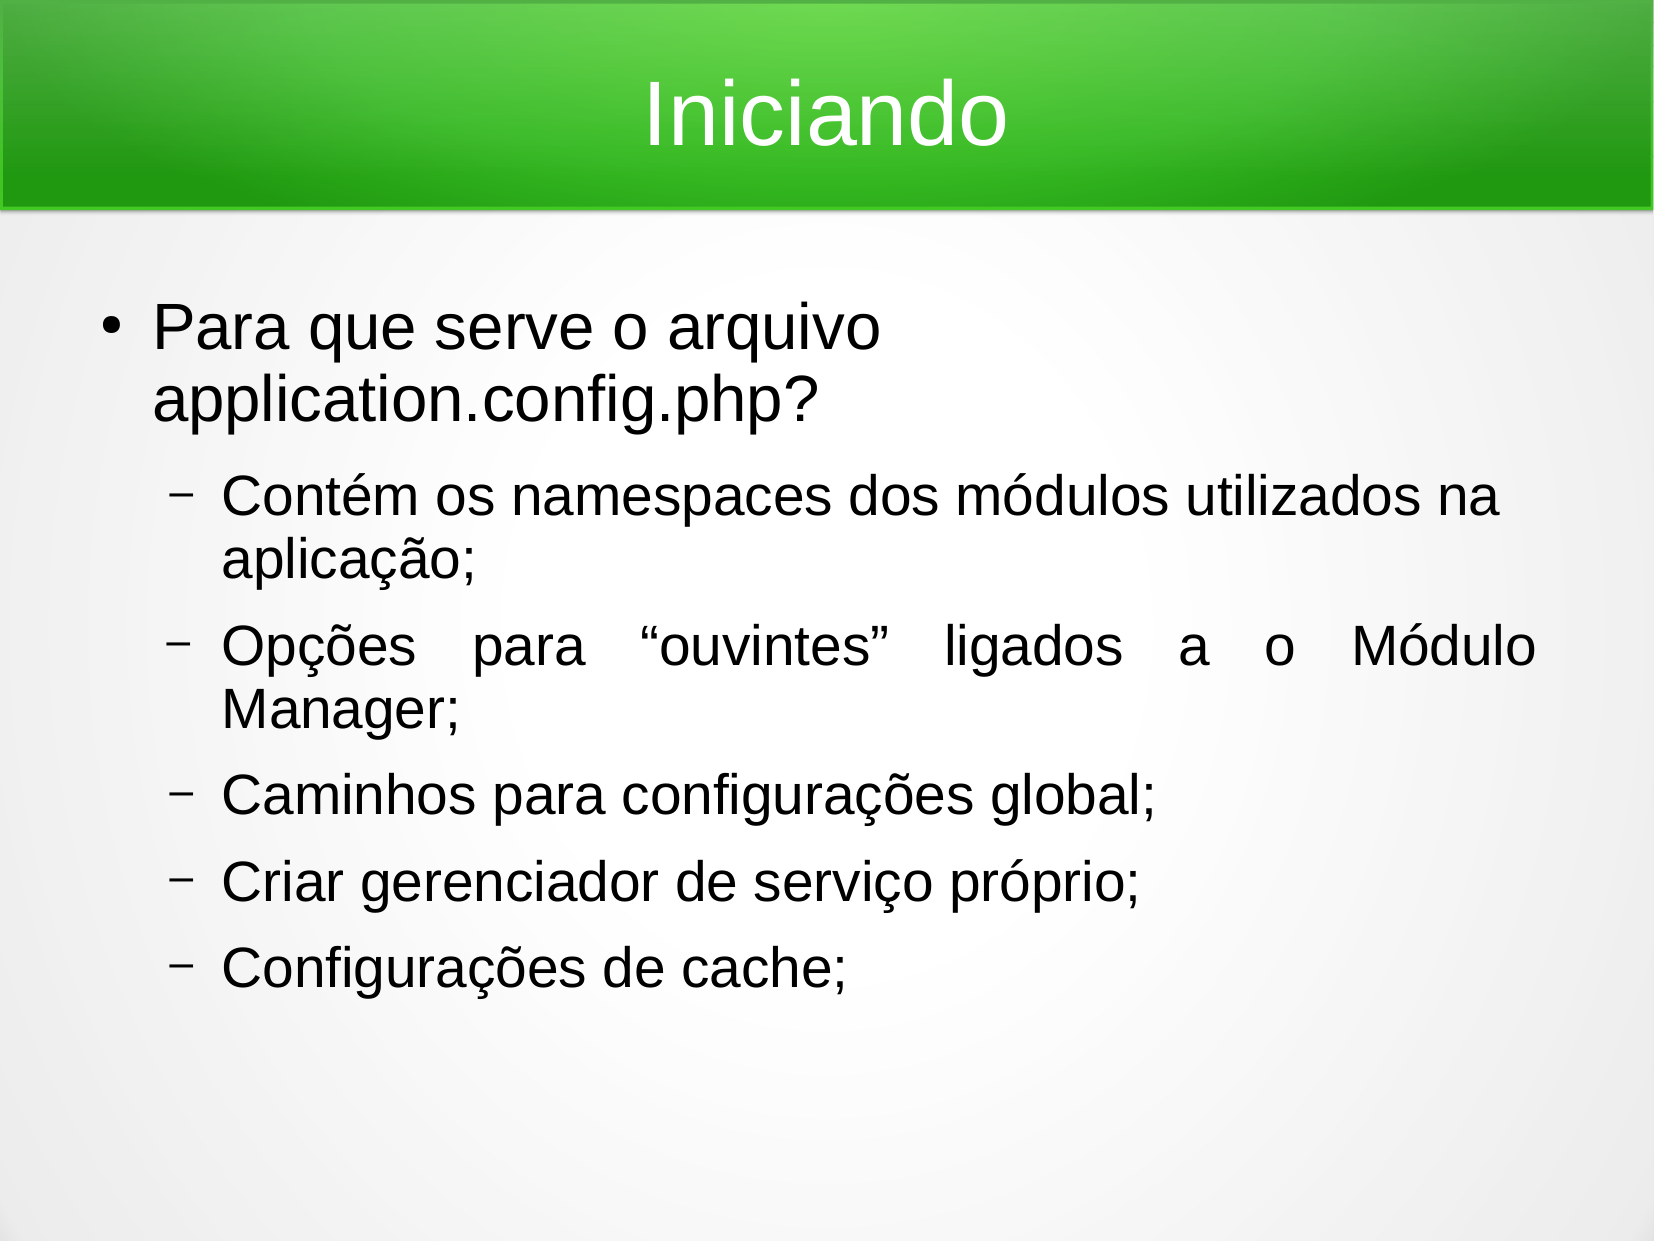

# Iniciando
Para que serve o arquivo application.config.php?
Contém os namespaces dos módulos utilizados na aplicação;
Opções para “ouvintes” ligados a o Módulo Manager;
Caminhos para configurações global;
Criar gerenciador de serviço próprio;
Configurações de cache;